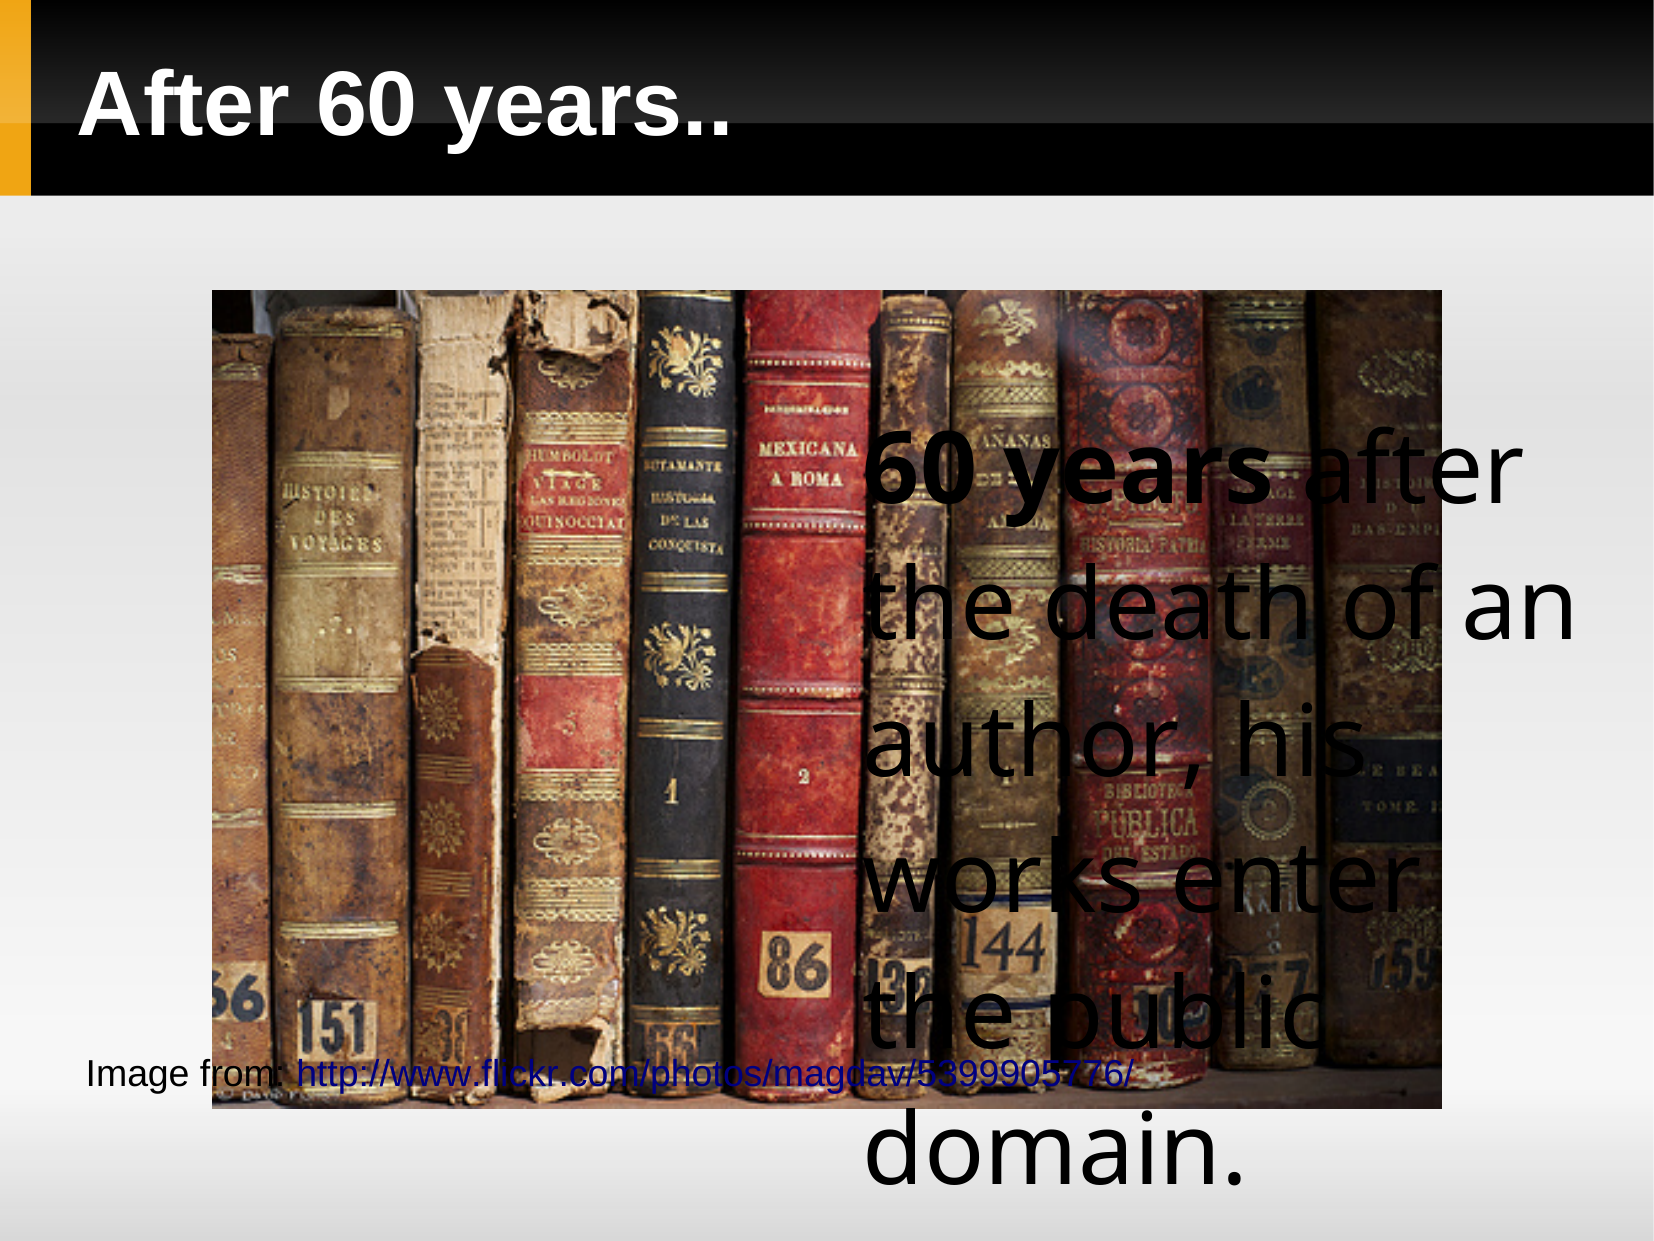

# After 60 years..
60 years after the death of an author, his works enter the public domain.
Image from: http://www.flickr.com/photos/magdav/5399905776/